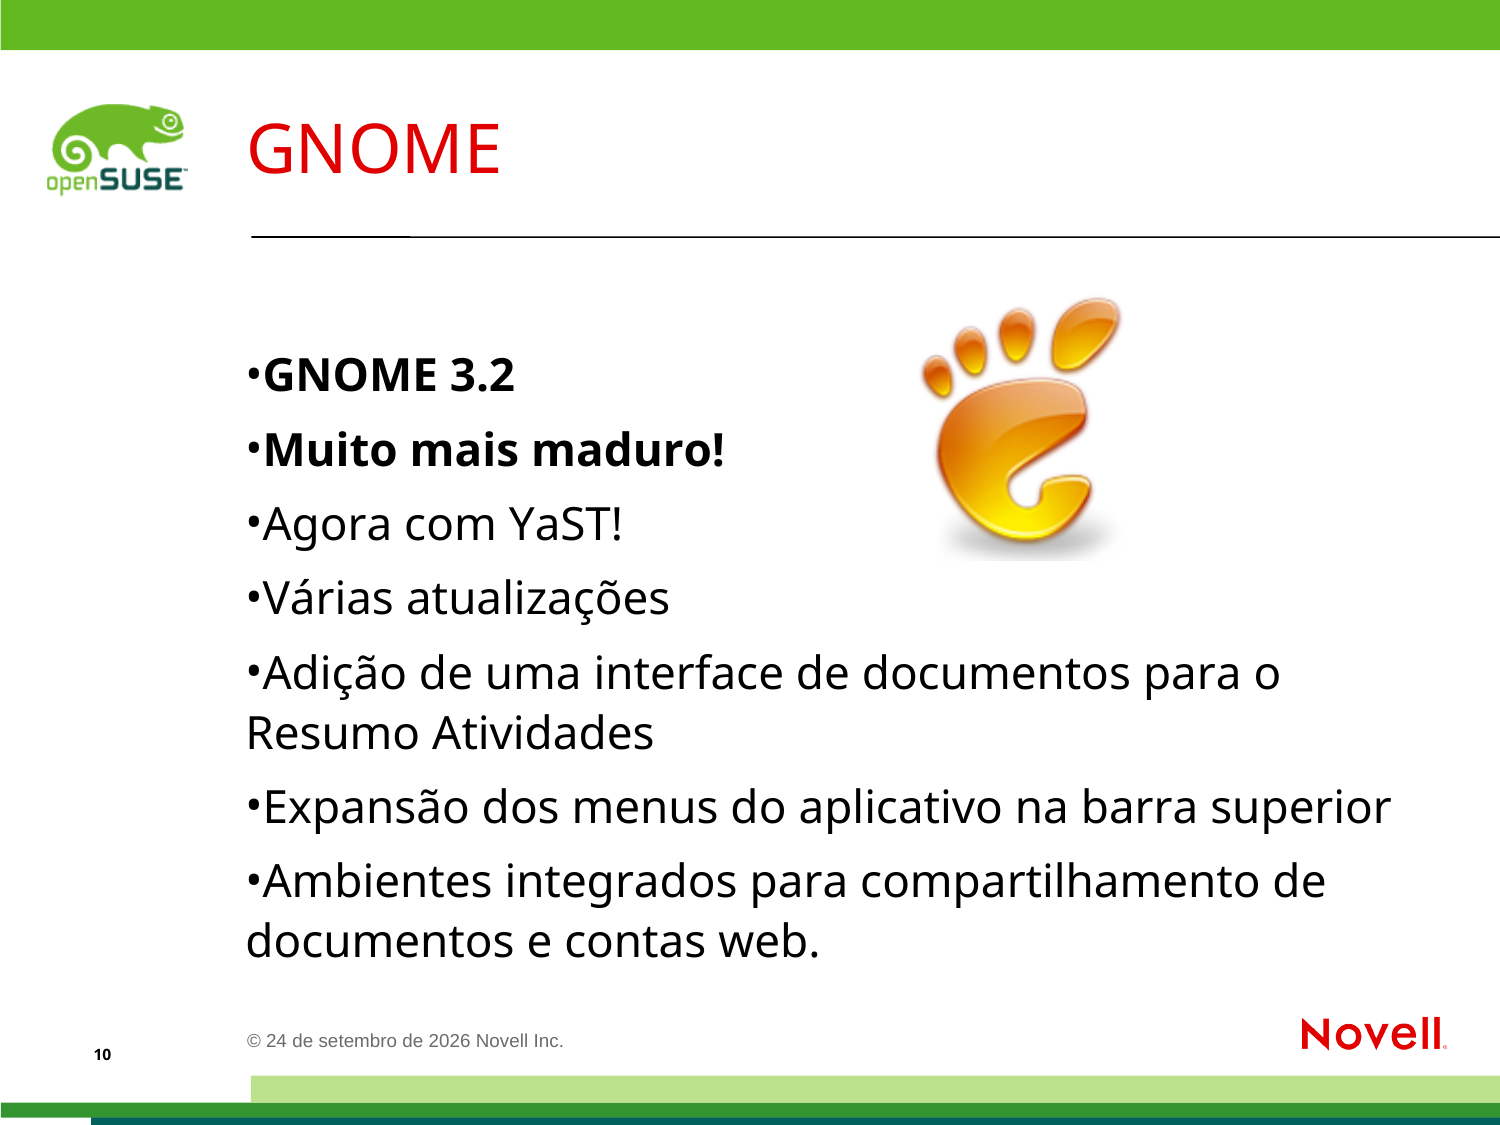

# GNOME
GNOME 3.2
Muito mais maduro!
Agora com YaST!
Várias atualizações
Adição de uma interface de documentos para o Resumo Atividades
Expansão dos menus do aplicativo na barra superior
Ambientes integrados para compartilhamento de documentos e contas web.